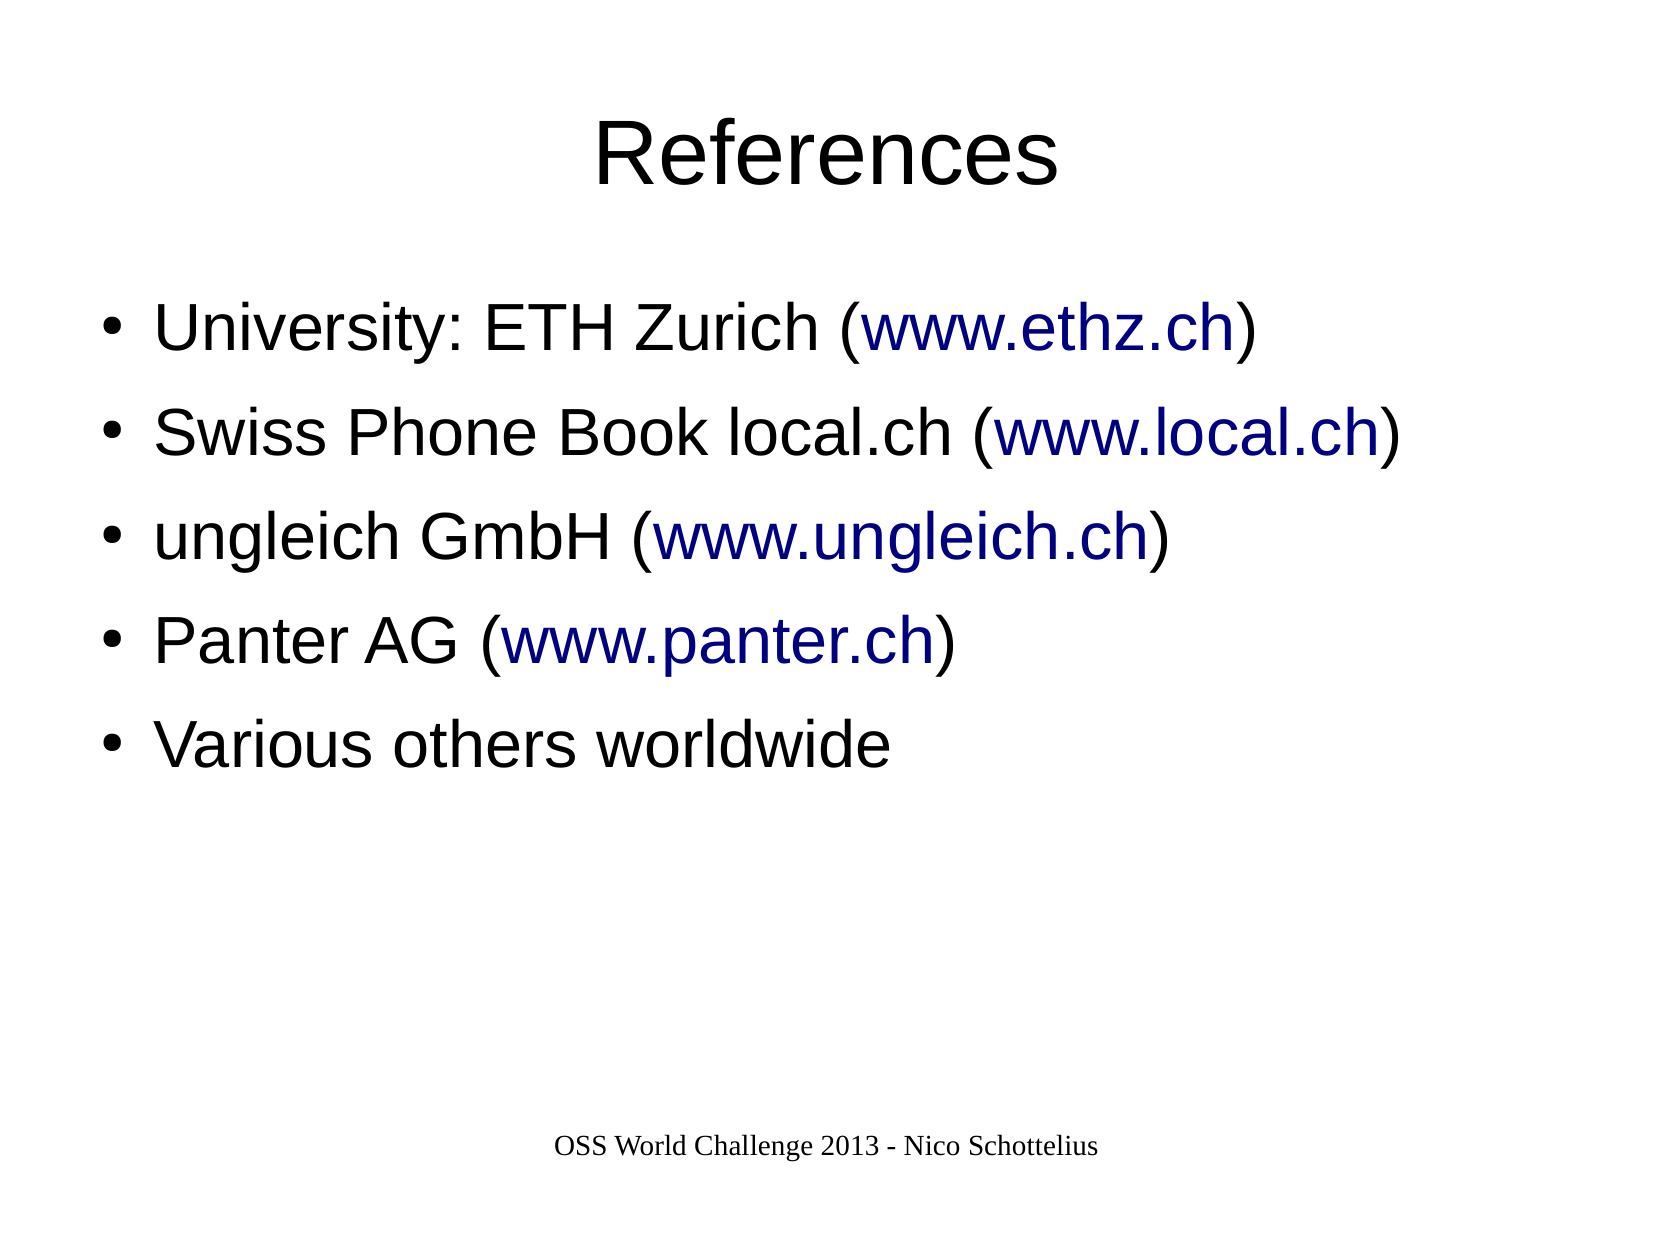

# References
University: ETH Zurich (www.ethz.ch)
Swiss Phone Book local.ch (www.local.ch)
ungleich GmbH (www.ungleich.ch)
Panter AG (www.panter.ch)
Various others worldwide
OSS World Challenge 2013 - Nico Schottelius